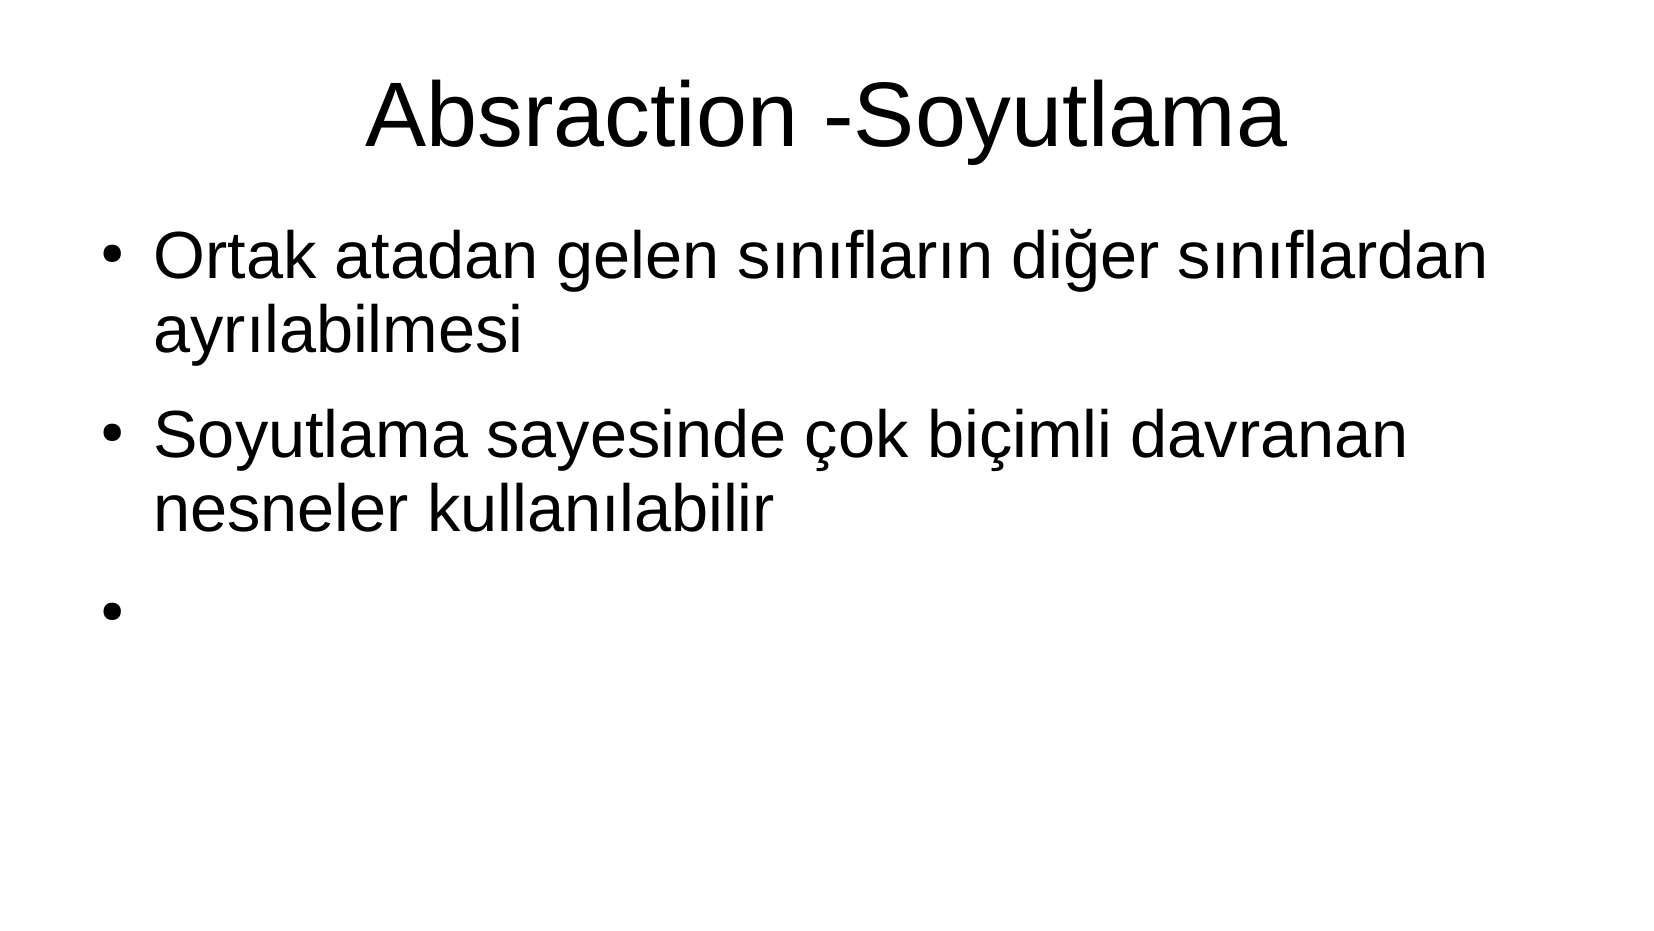

# Absraction -Soyutlama
Ortak atadan gelen sınıfların diğer sınıflardan ayrılabilmesi
Soyutlama sayesinde çok biçimli davranan nesneler kullanılabilir